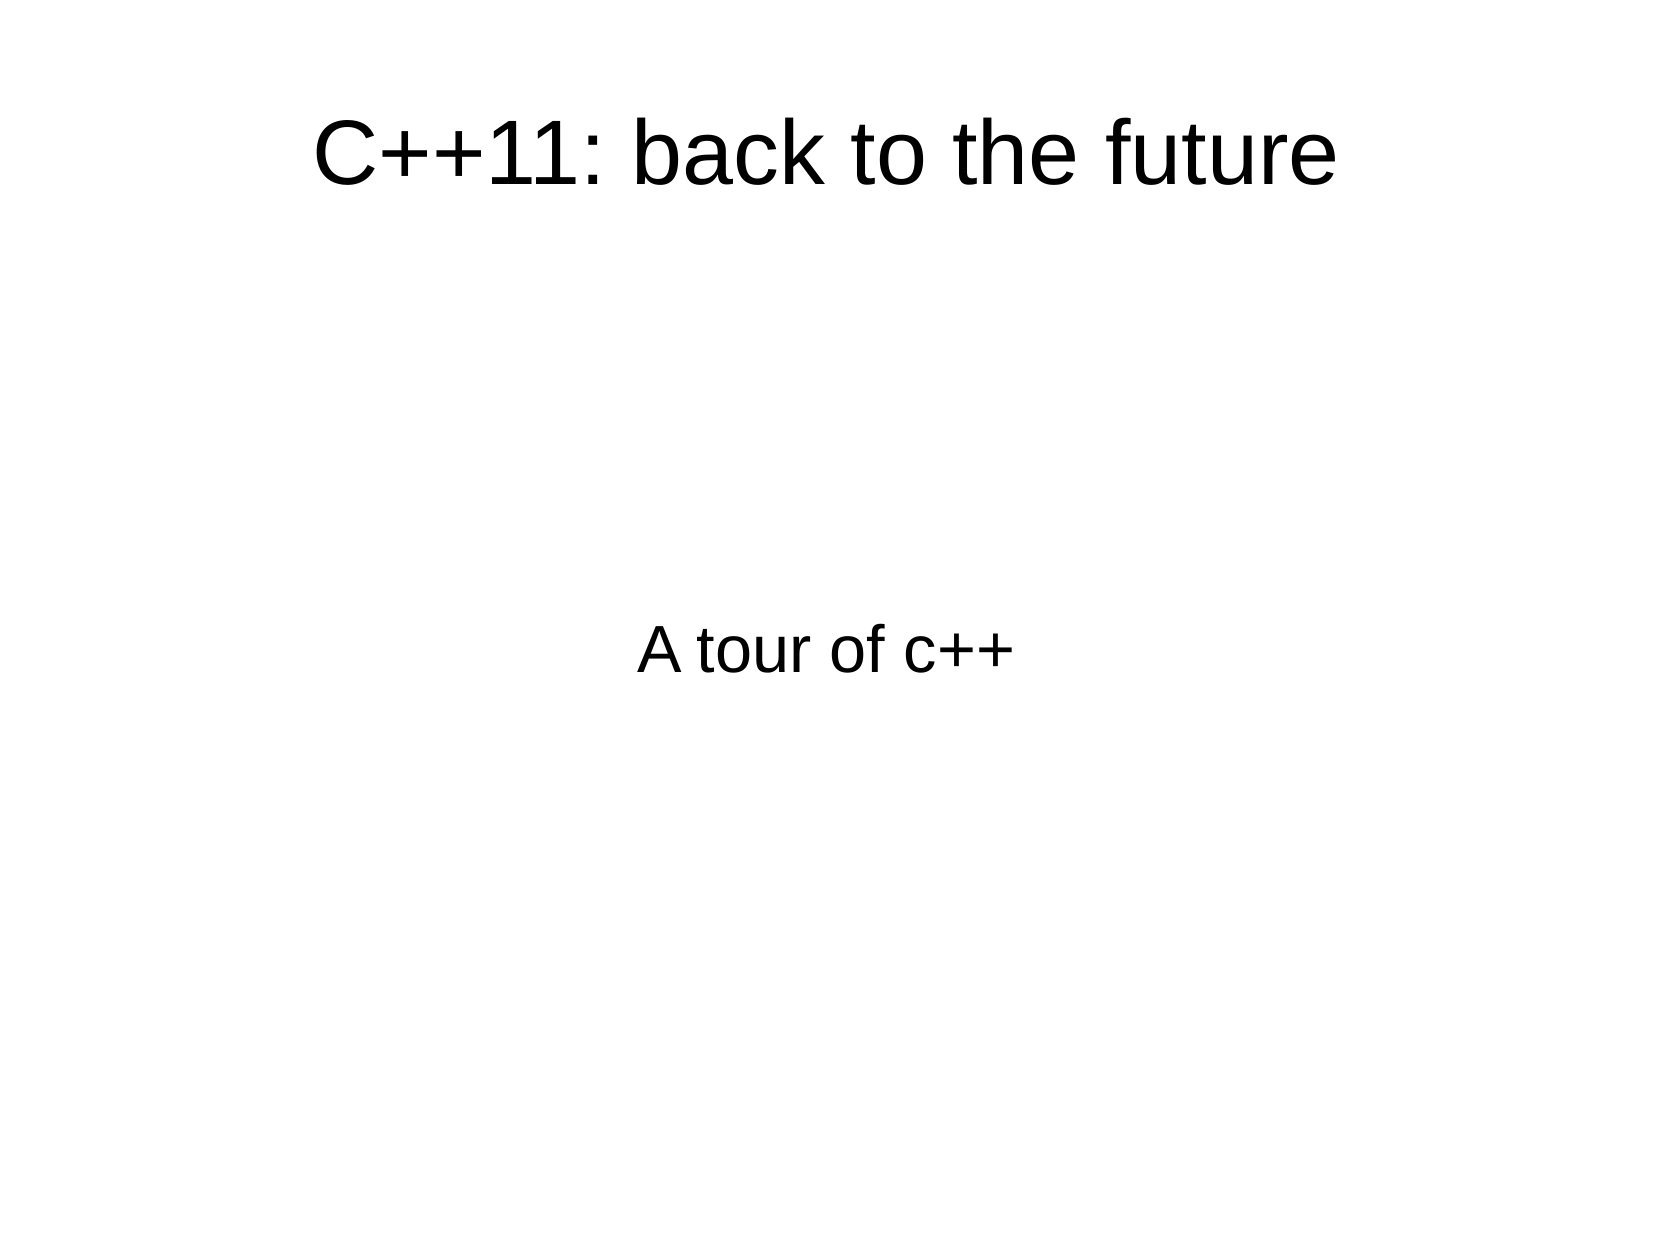

# C++11: back to the future
A tour of c++